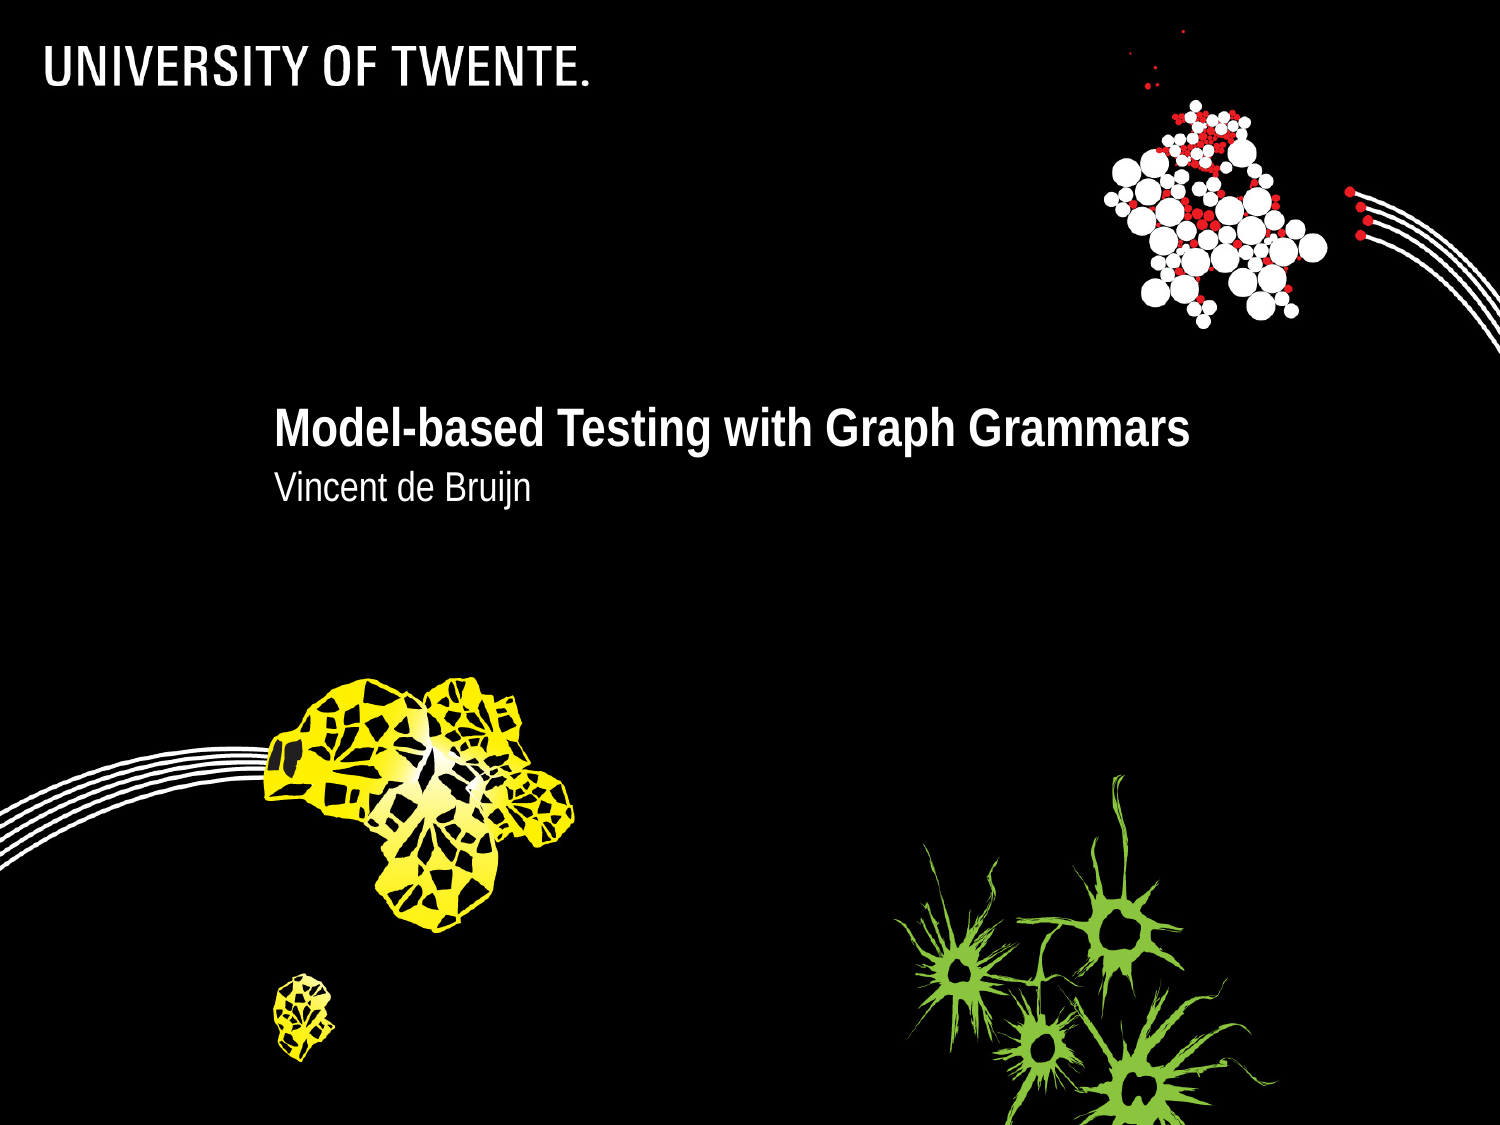

# Model-based Testing with Graph Grammars Vincent de Bruijn
Footer text: to modify choose 'View' or 'Insert' (for Office 2007 or later) then 'Header & Footer'